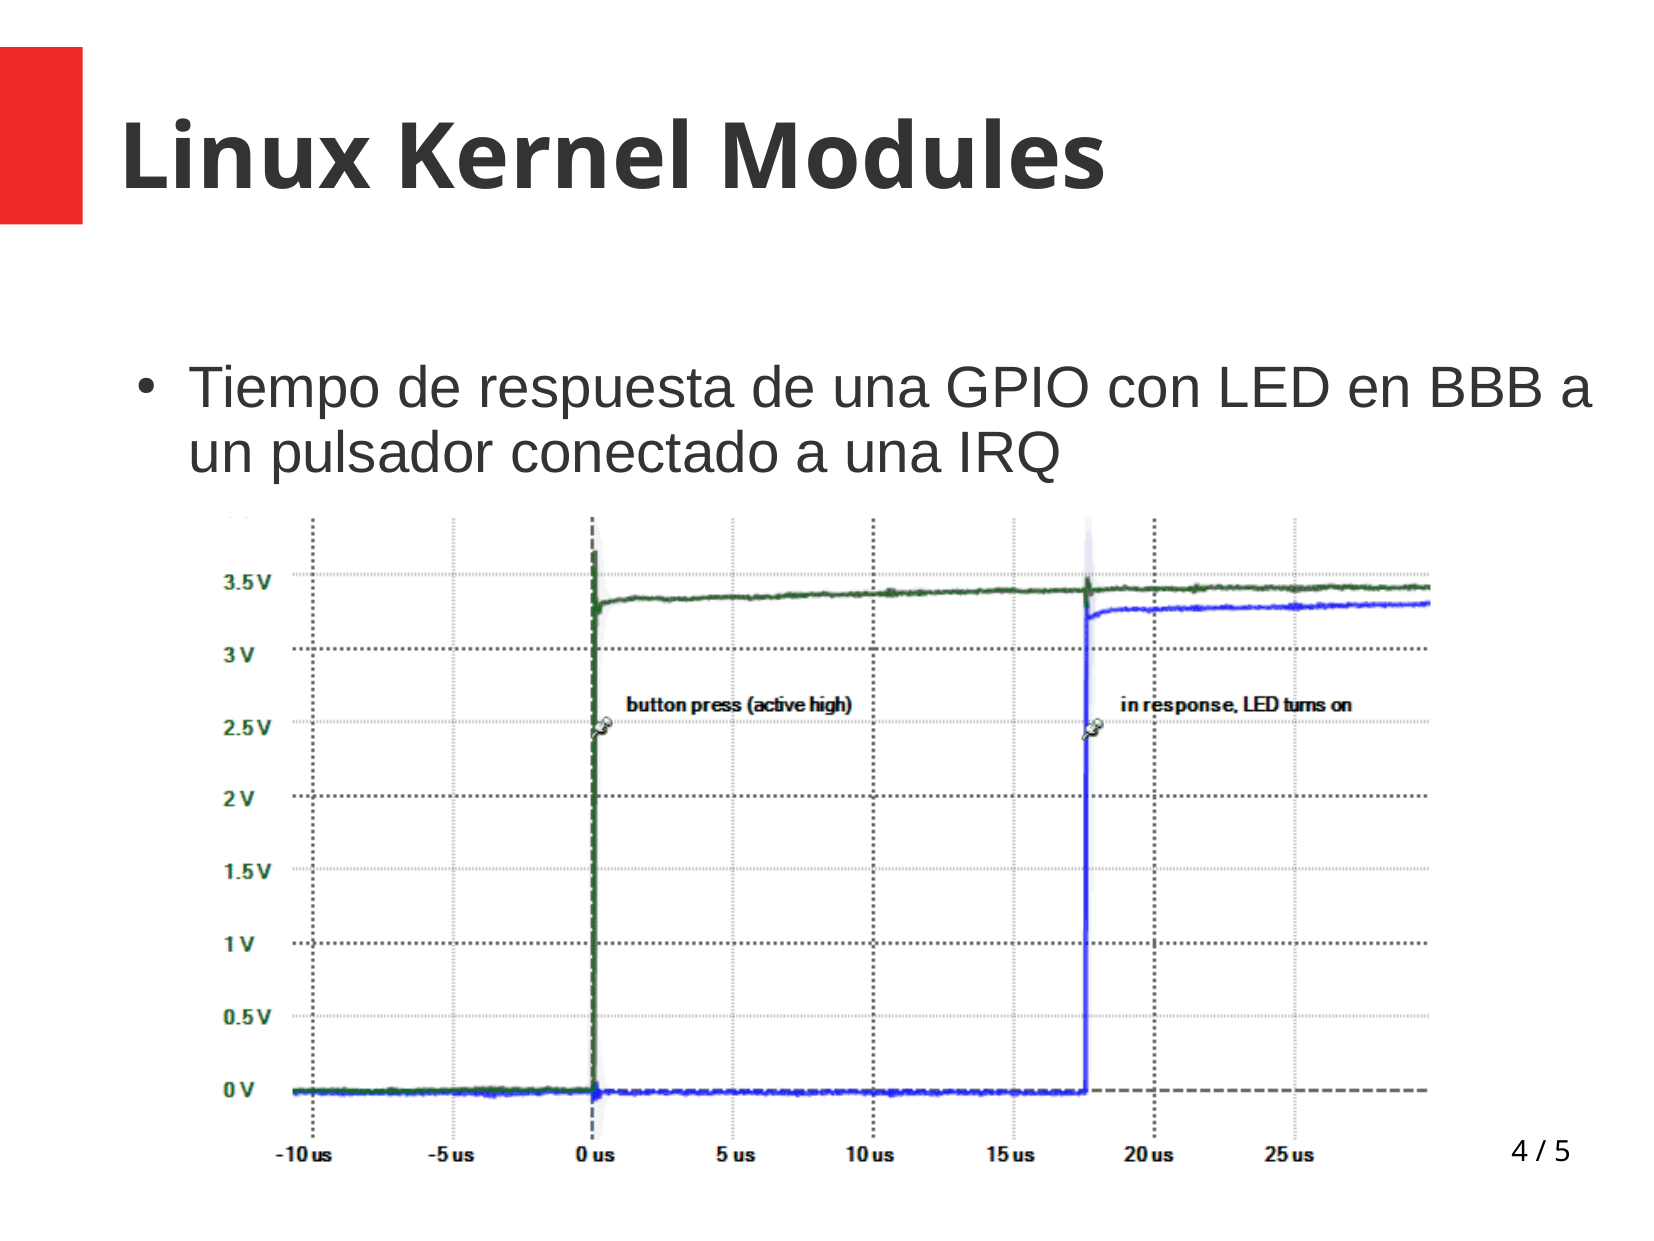

# Linux Kernel Modules
Tiempo de respuesta de una GPIO con LED en BBB a un pulsador conectado a una IRQ
4